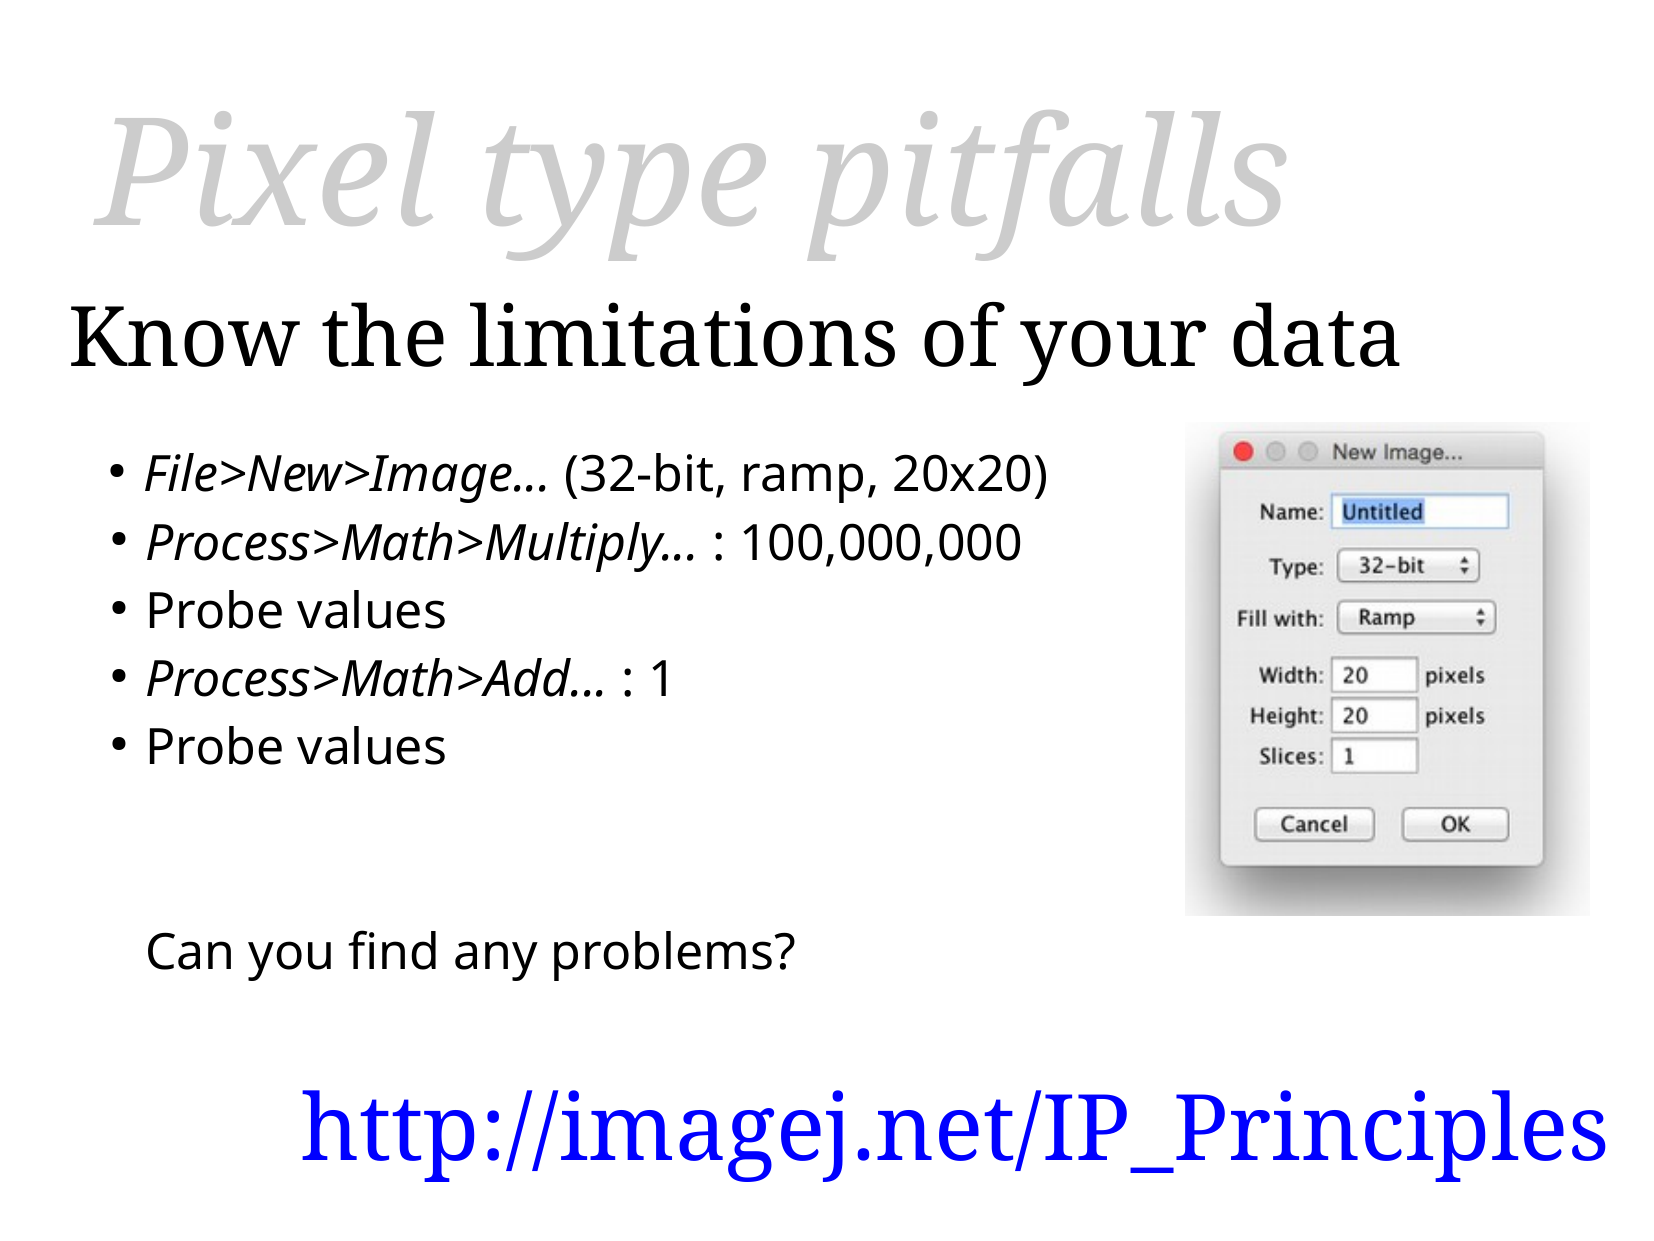

Pixel type pitfalls
Know the limitations of your data
File>New>Image... (32-bit, ramp, 20x20)
Process>Math>Multiply... : 100,000,000
Probe values
Process>Math>Add... : 1
Probe values
Can you find any problems?
http://imagej.net/IP_Principles